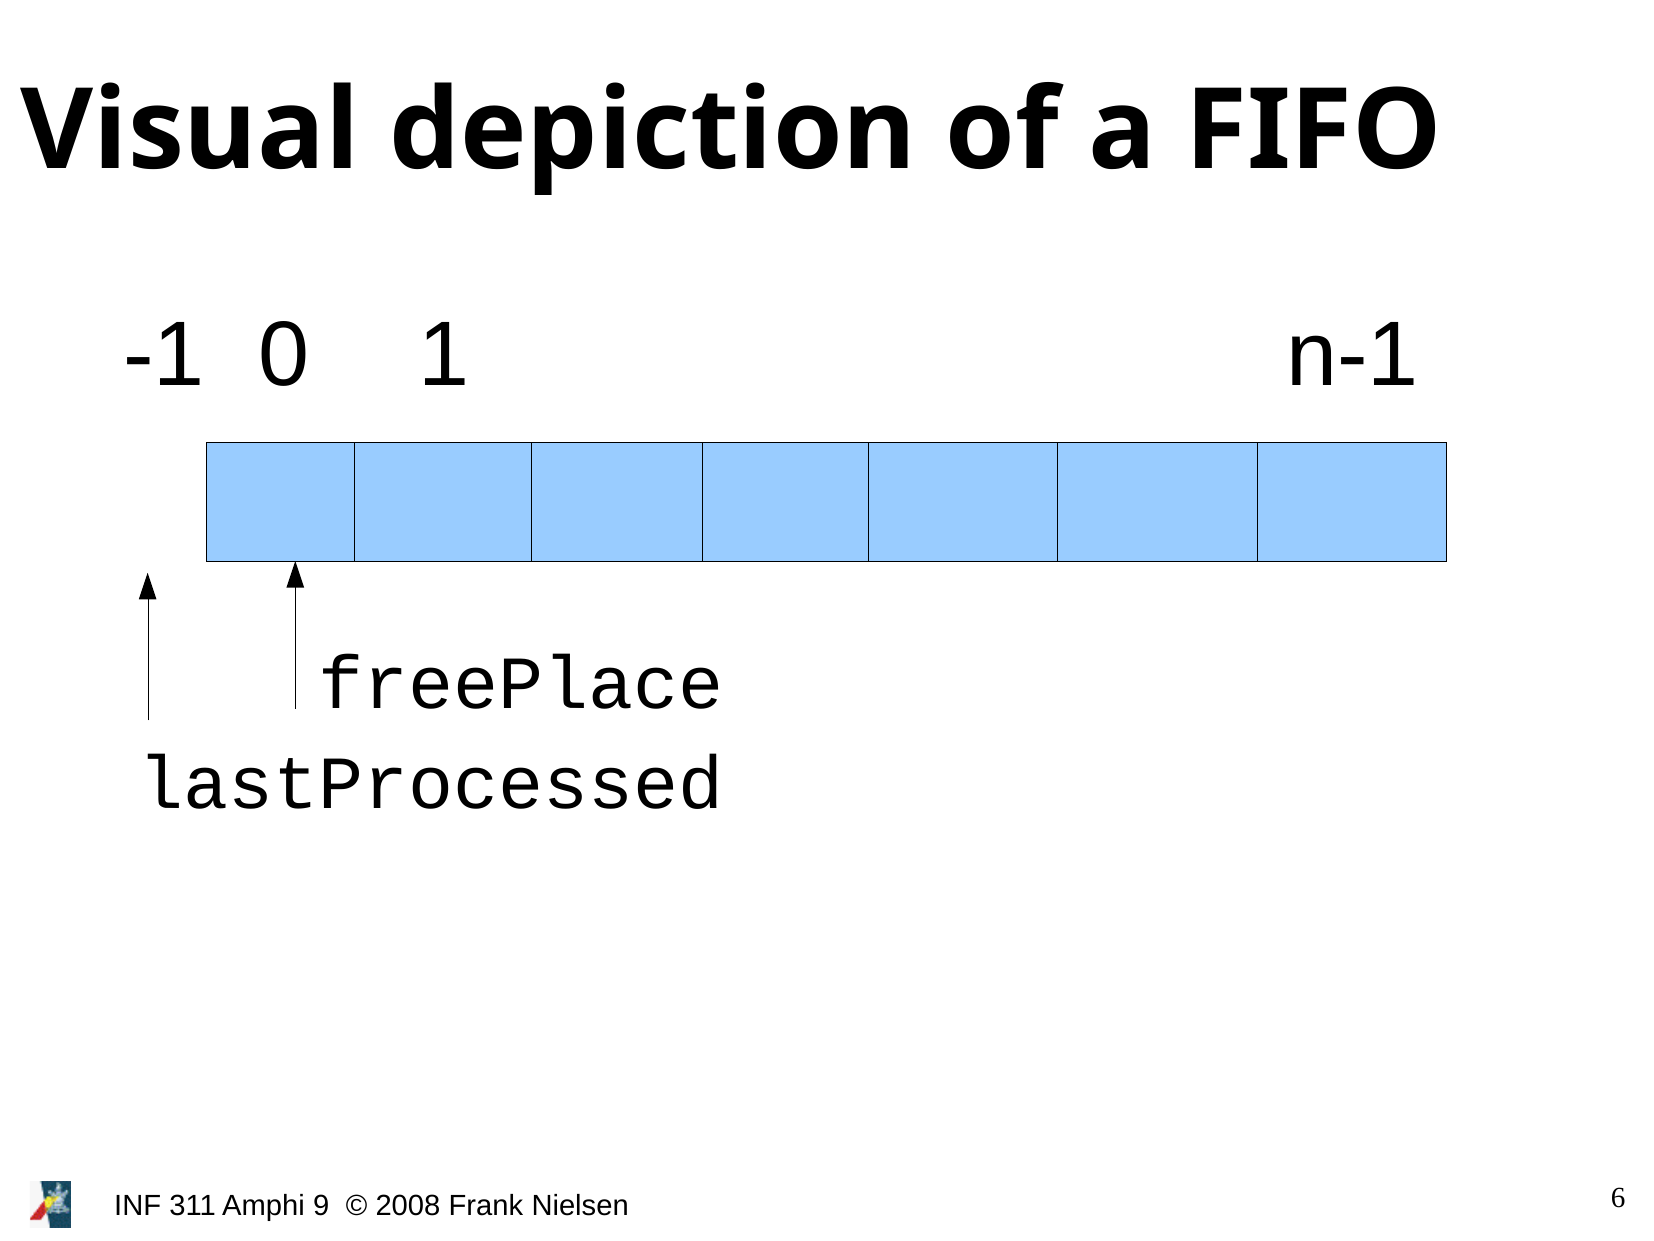

Visual depiction of a FIFO
0
-1
1
n-1
freePlace
lastProcessed